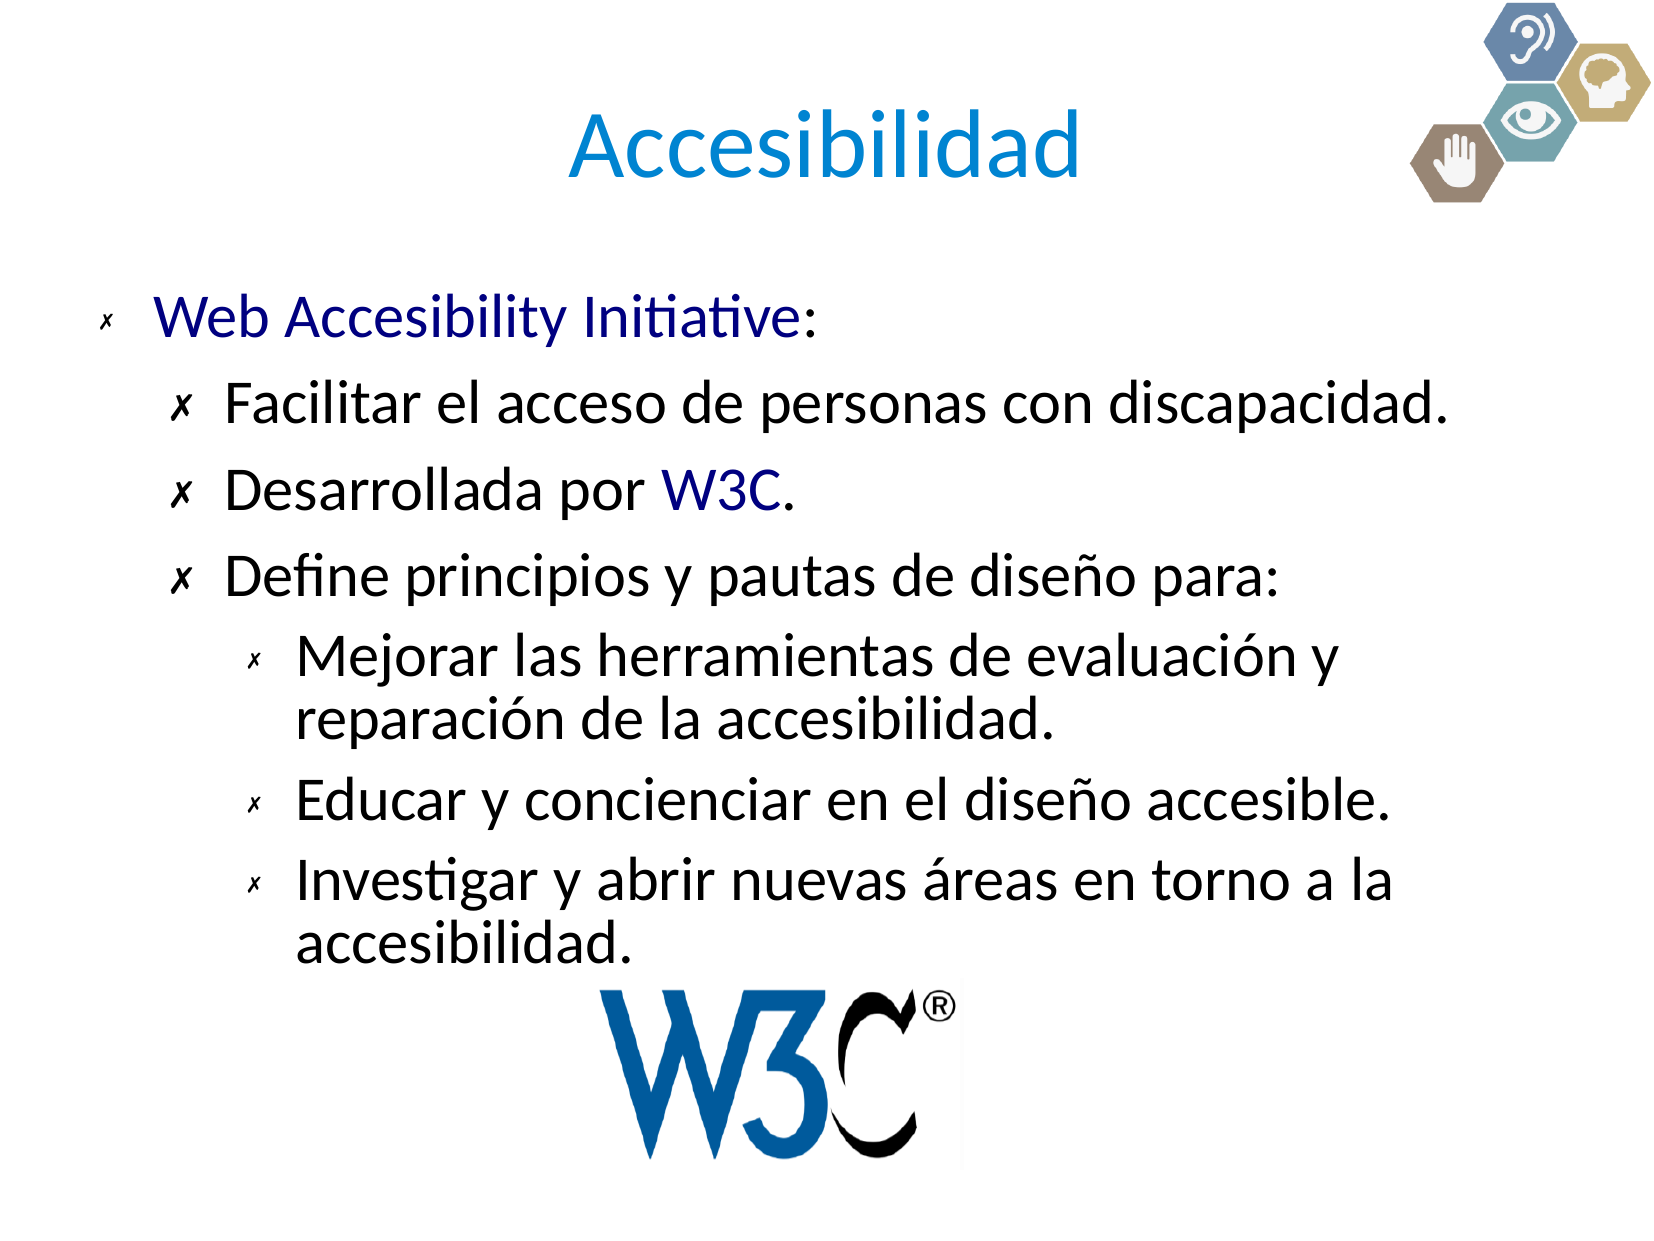

# Accesibilidad
Web Accesibility Initiative:
Facilitar el acceso de personas con discapacidad.
Desarrollada por W3C.
Define principios y pautas de diseño para:
Mejorar las herramientas de evaluación y reparación de la accesibilidad.
Educar y concienciar en el diseño accesible.
Investigar y abrir nuevas áreas en torno a la accesibilidad.